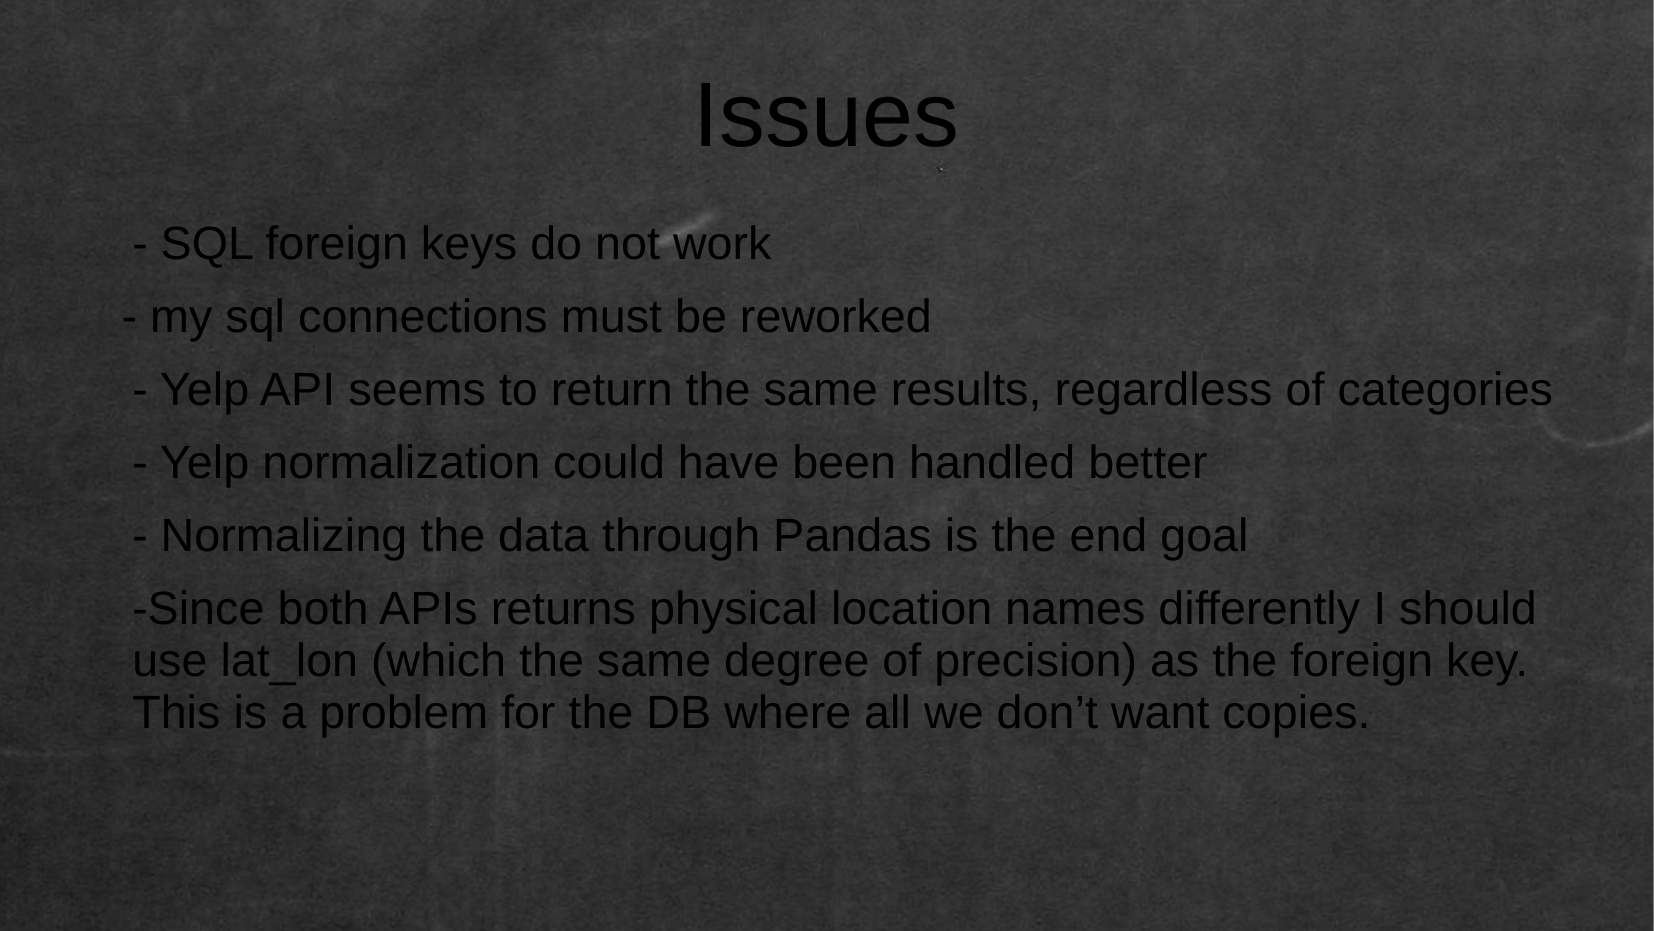

# Issues
- SQL foreign keys do not work
 - my sql connections must be reworked
- Yelp API seems to return the same results, regardless of categories
- Yelp normalization could have been handled better
- Normalizing the data through Pandas is the end goal
-Since both APIs returns physical location names differently I should use lat_lon (which the same degree of precision) as the foreign key. This is a problem for the DB where all we don’t want copies.